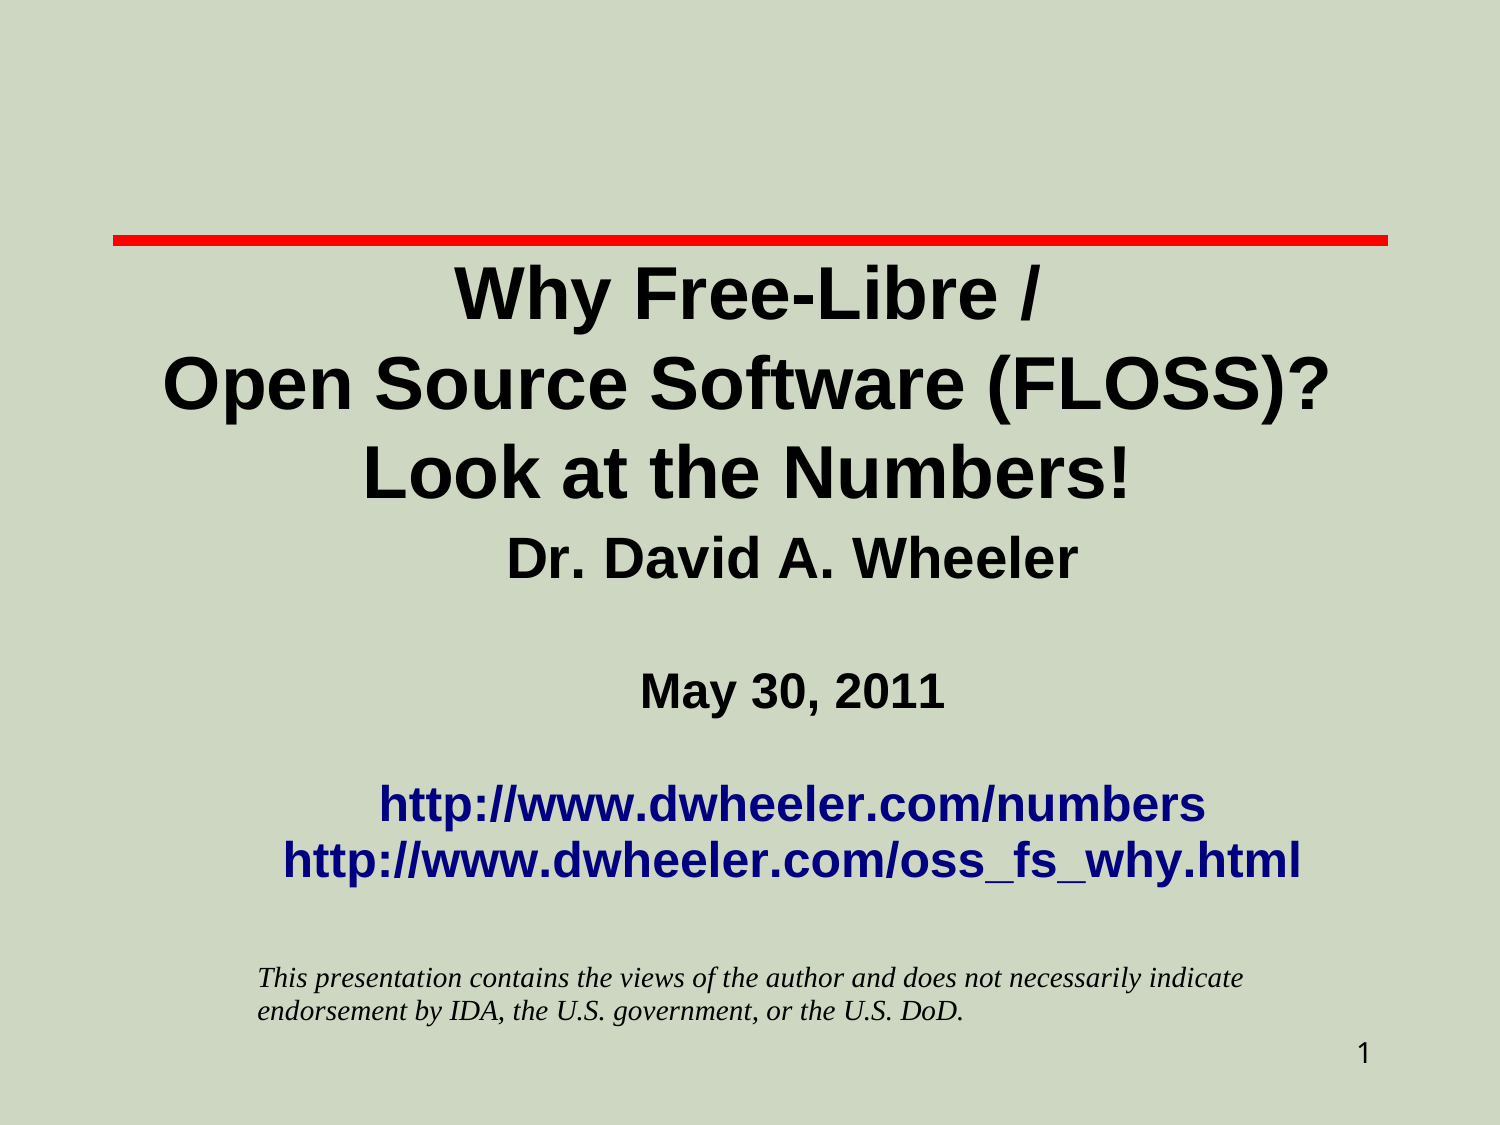

# Why Free-Libre / Open Source Software (FLOSS)? Look at the Numbers!
Dr. David A. Wheeler
May 30, 2011
http://www.dwheeler.com/numbers
http://www.dwheeler.com/oss_fs_why.html
This presentation contains the views of the author and does not necessarily indicate endorsement by IDA, the U.S. government, or the U.S. DoD.